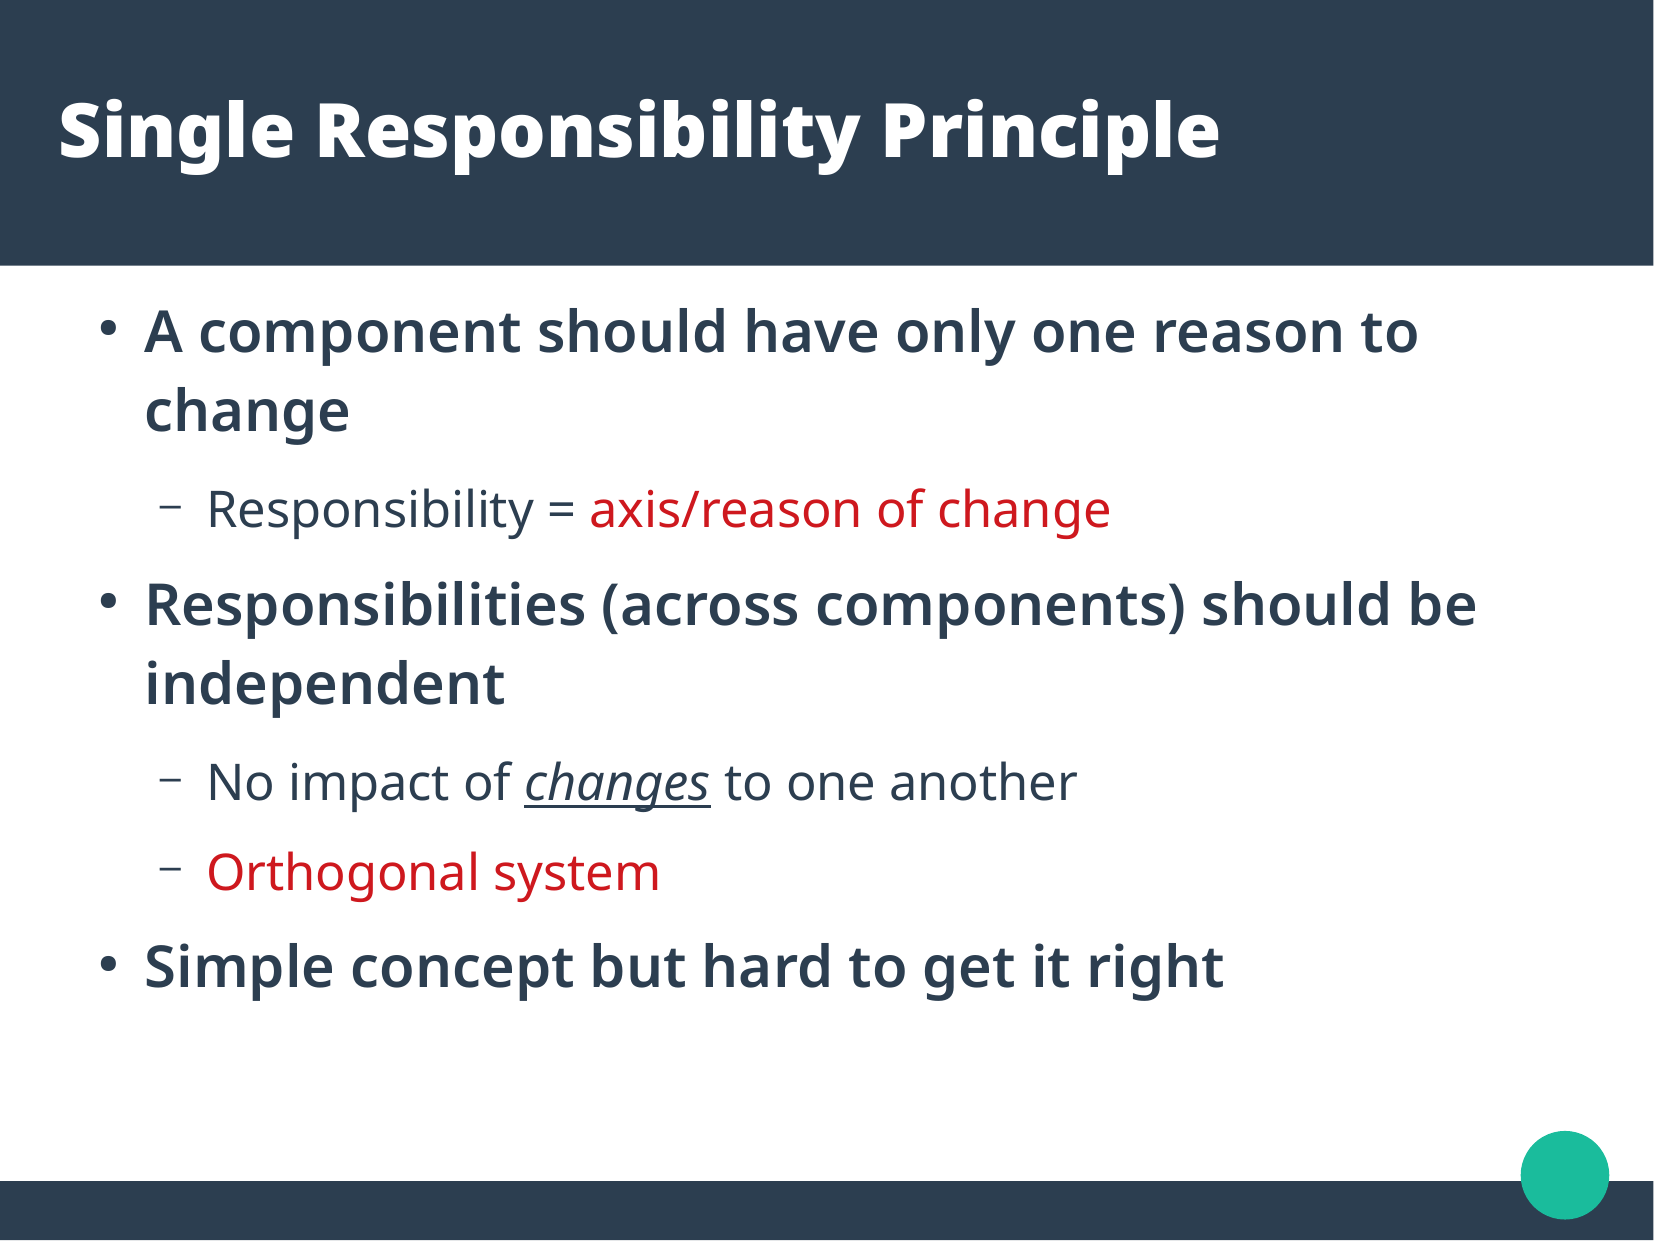

# Single Responsibility Principle
A component should have only one reason to change
Responsibility = axis/reason of change
Responsibilities (across components) should be independent
No impact of changes to one another
Orthogonal system
Simple concept but hard to get it right